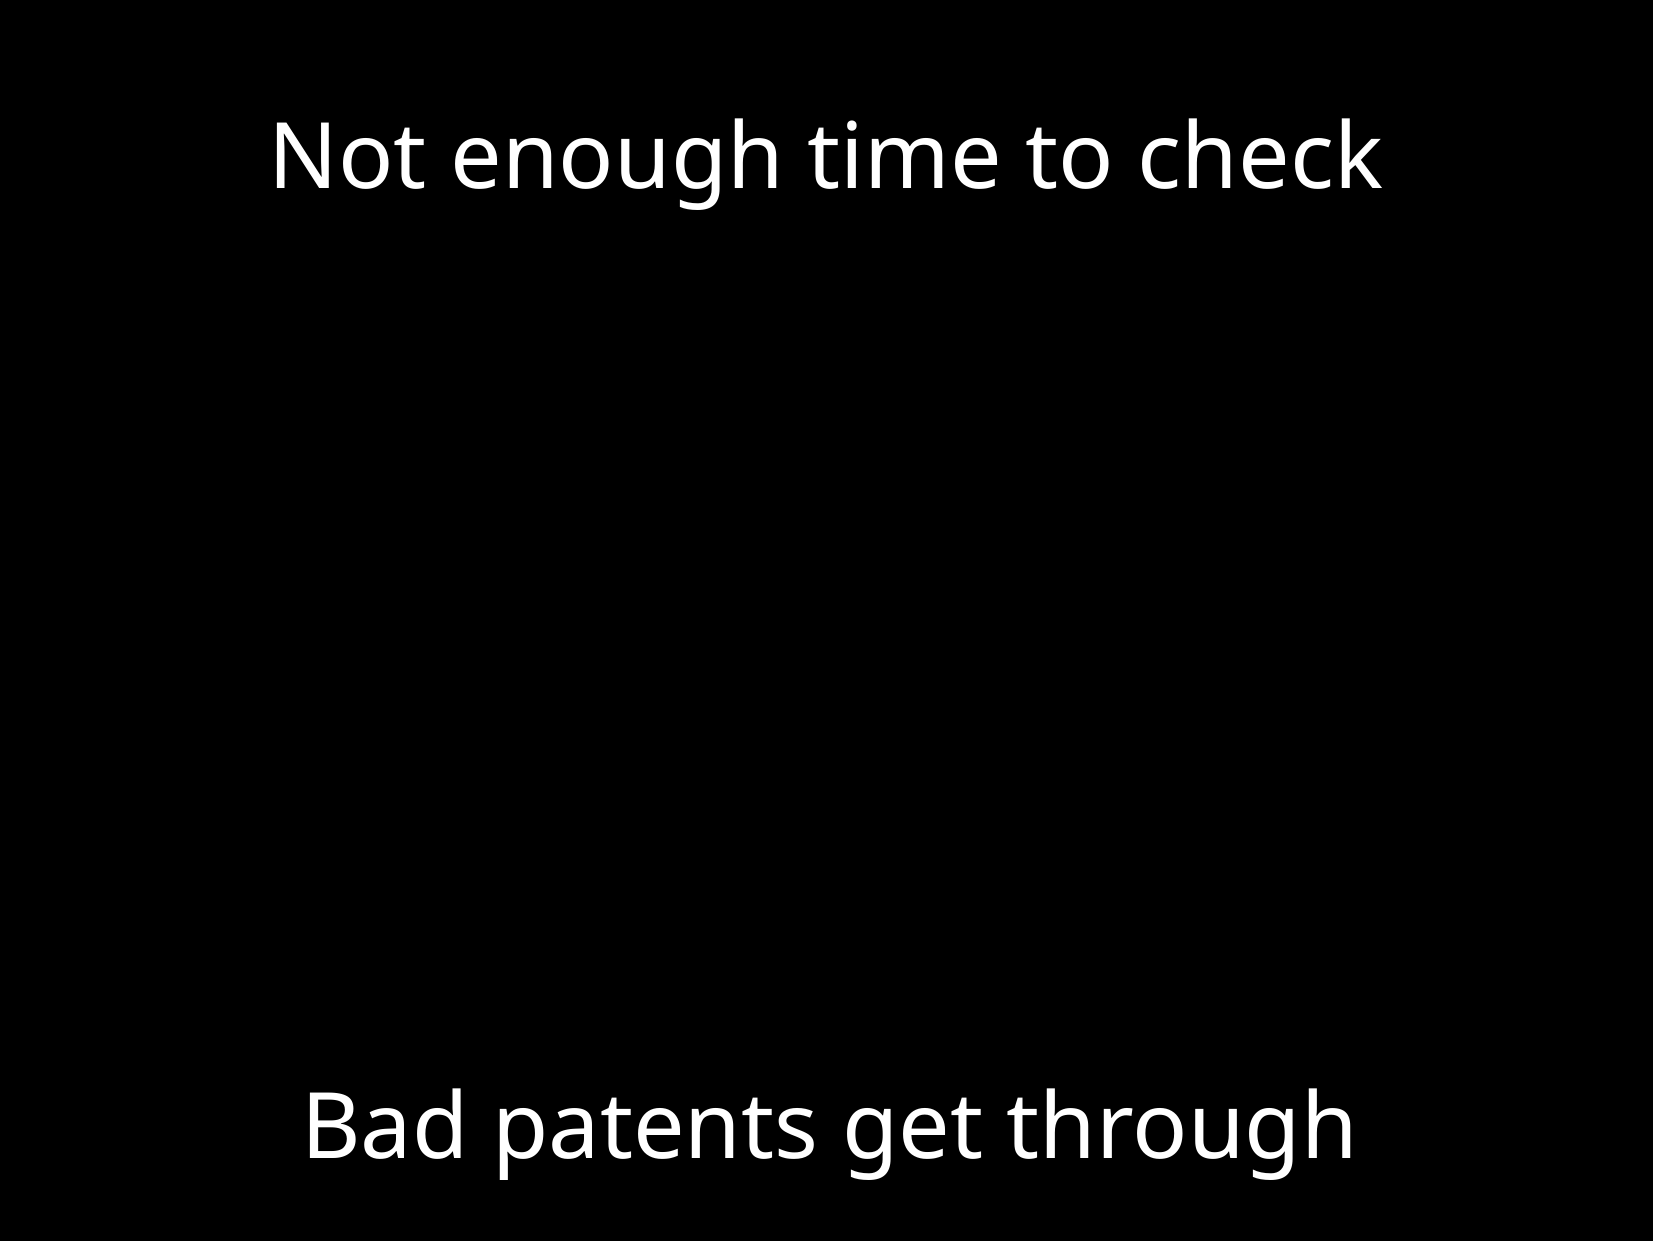

# Not enough time to check
Bad patents get through